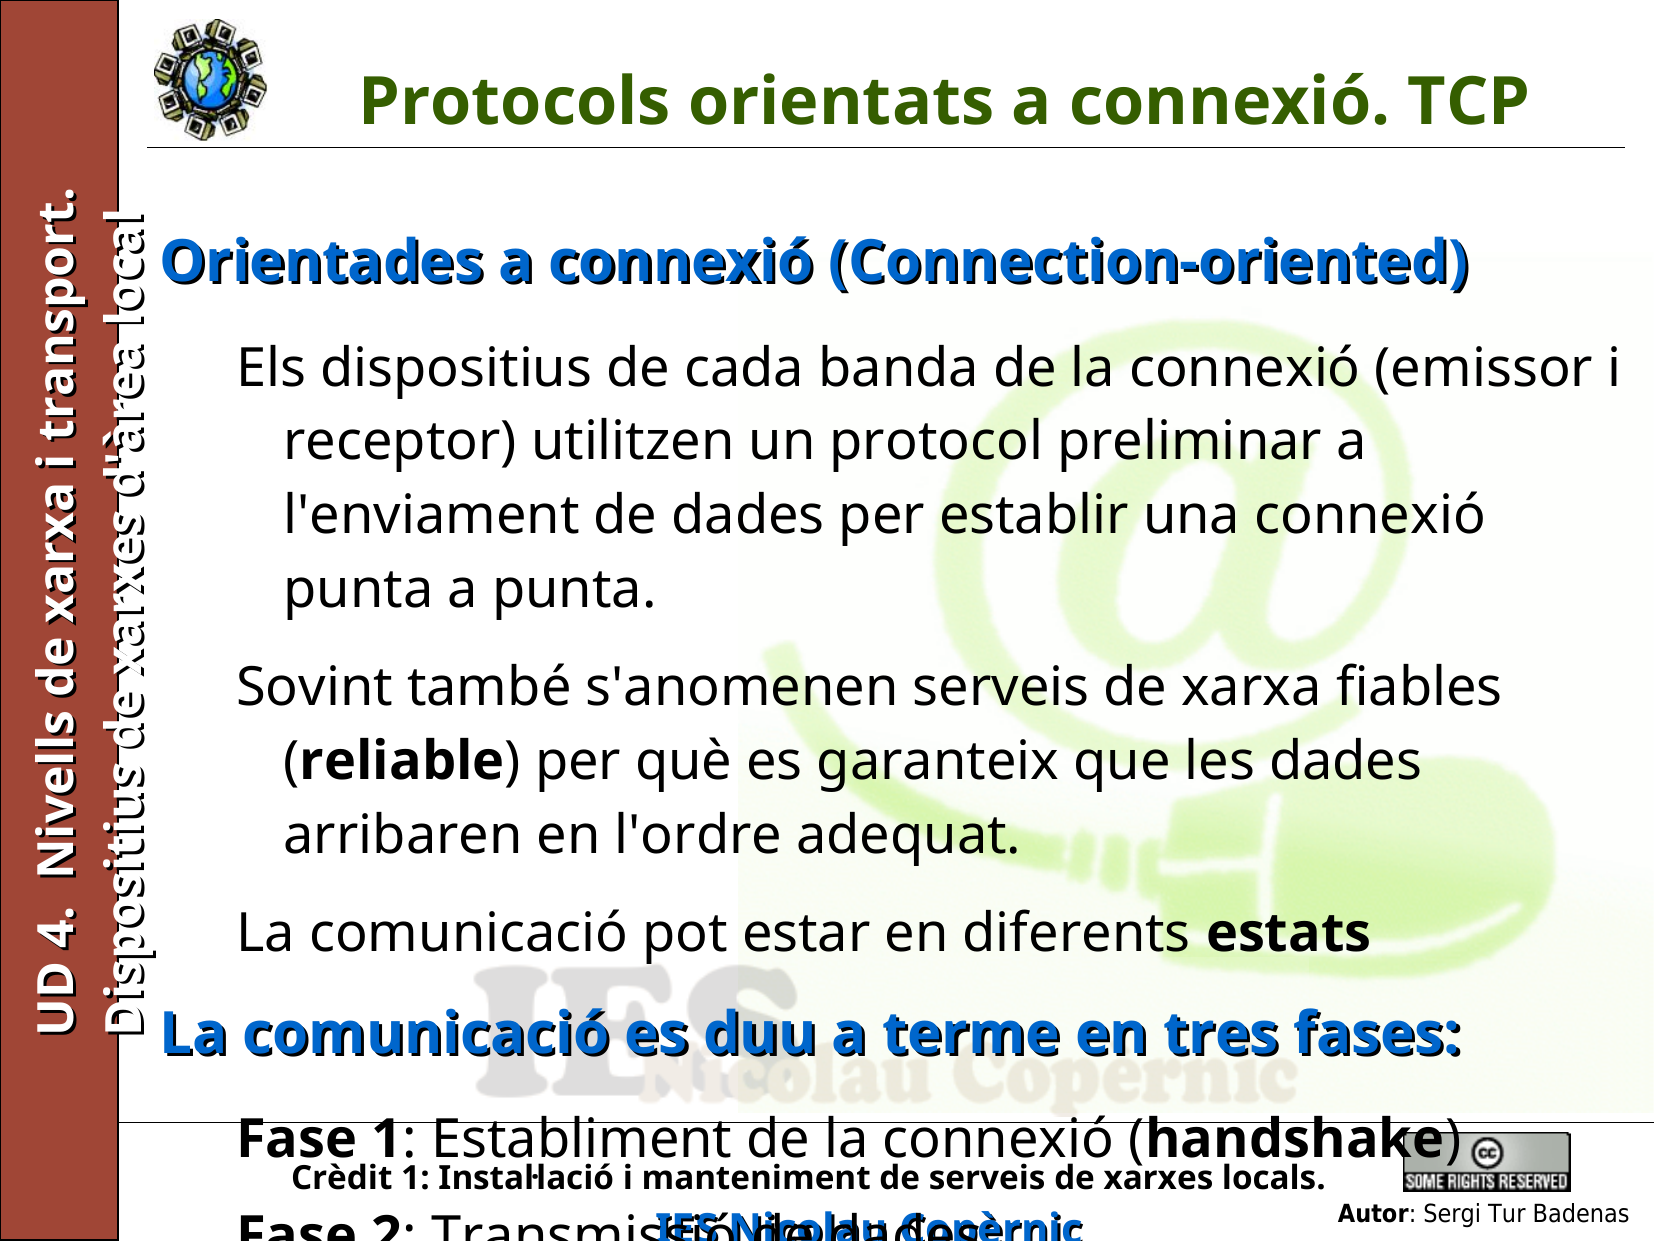

# Protocols orientats a connexió. TCP
Orientades a connexió (Connection-oriented)
Els dispositius de cada banda de la connexió (emissor i receptor) utilitzen un protocol preliminar a l'enviament de dades per establir una connexió punta a punta.
Sovint també s'anomenen serveis de xarxa fiables (reliable) per què es garanteix que les dades arribaren en l'ordre adequat.
La comunicació pot estar en diferents estats
La comunicació es duu a terme en tres fases:
Fase 1: Establiment de la connexió (handshake)
Fase 2: Transmissió de dades
Fase 3: Tancament de la connexió